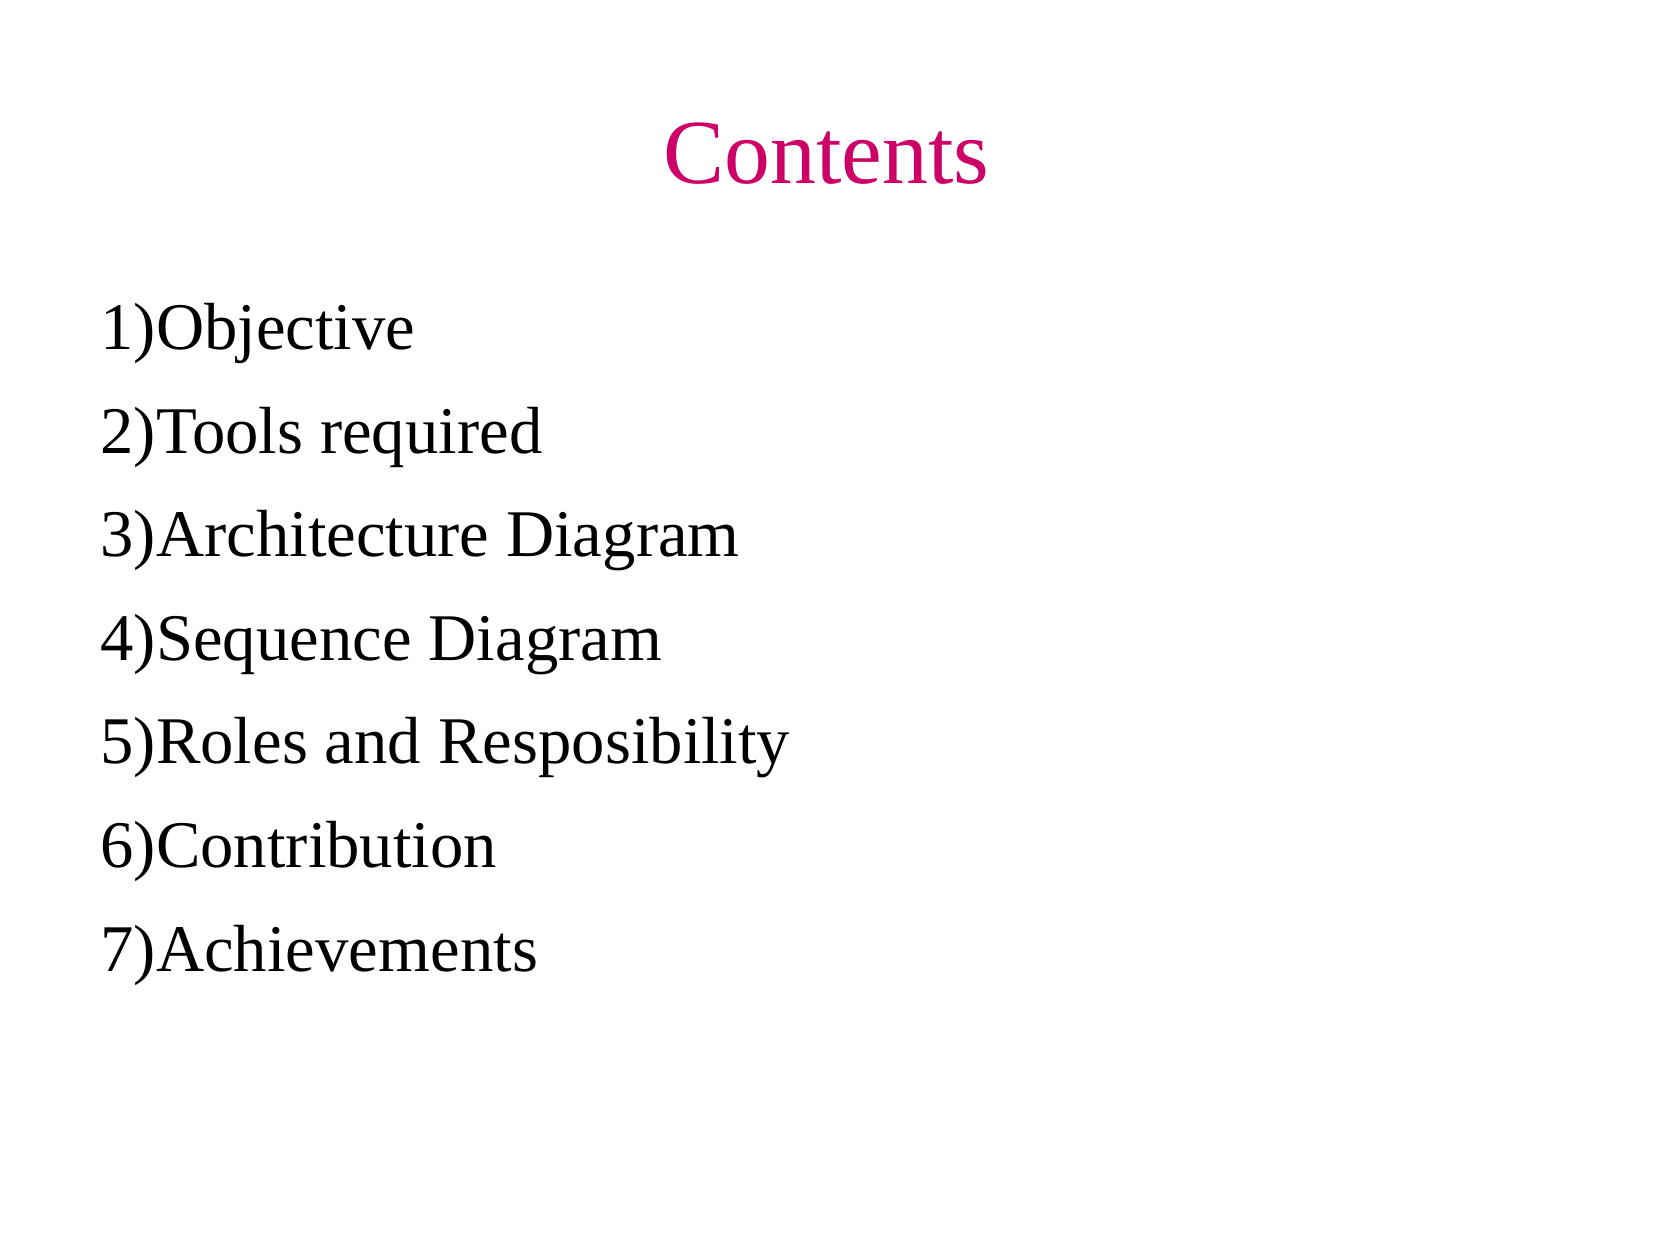

# Contents
Objective
Tools required
Architecture Diagram
Sequence Diagram
Roles and Resposibility
Contribution
Achievements